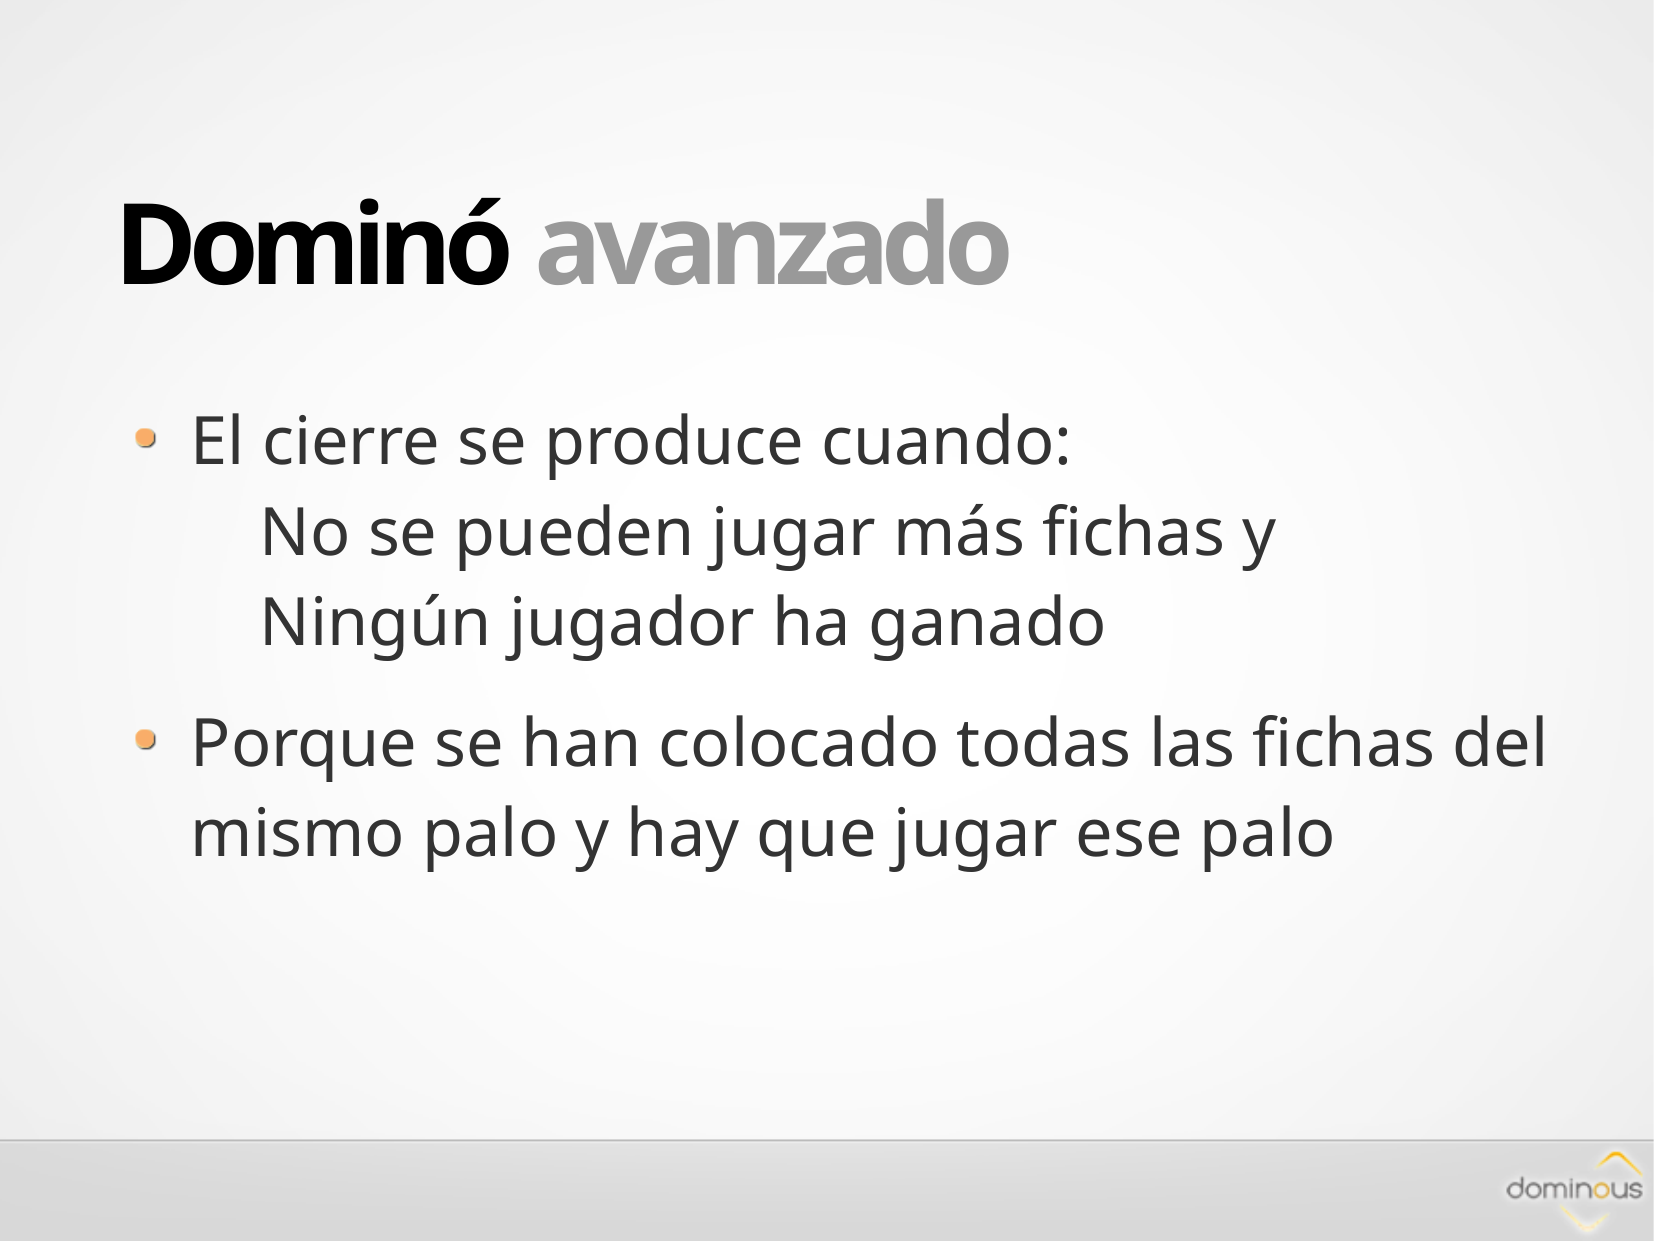

Dominó avanzado
El cierre se produce cuando:
 No se pueden jugar más fichas y
 Ningún jugador ha ganado
Porque se han colocado todas las fichas del mismo palo y hay que jugar ese palo